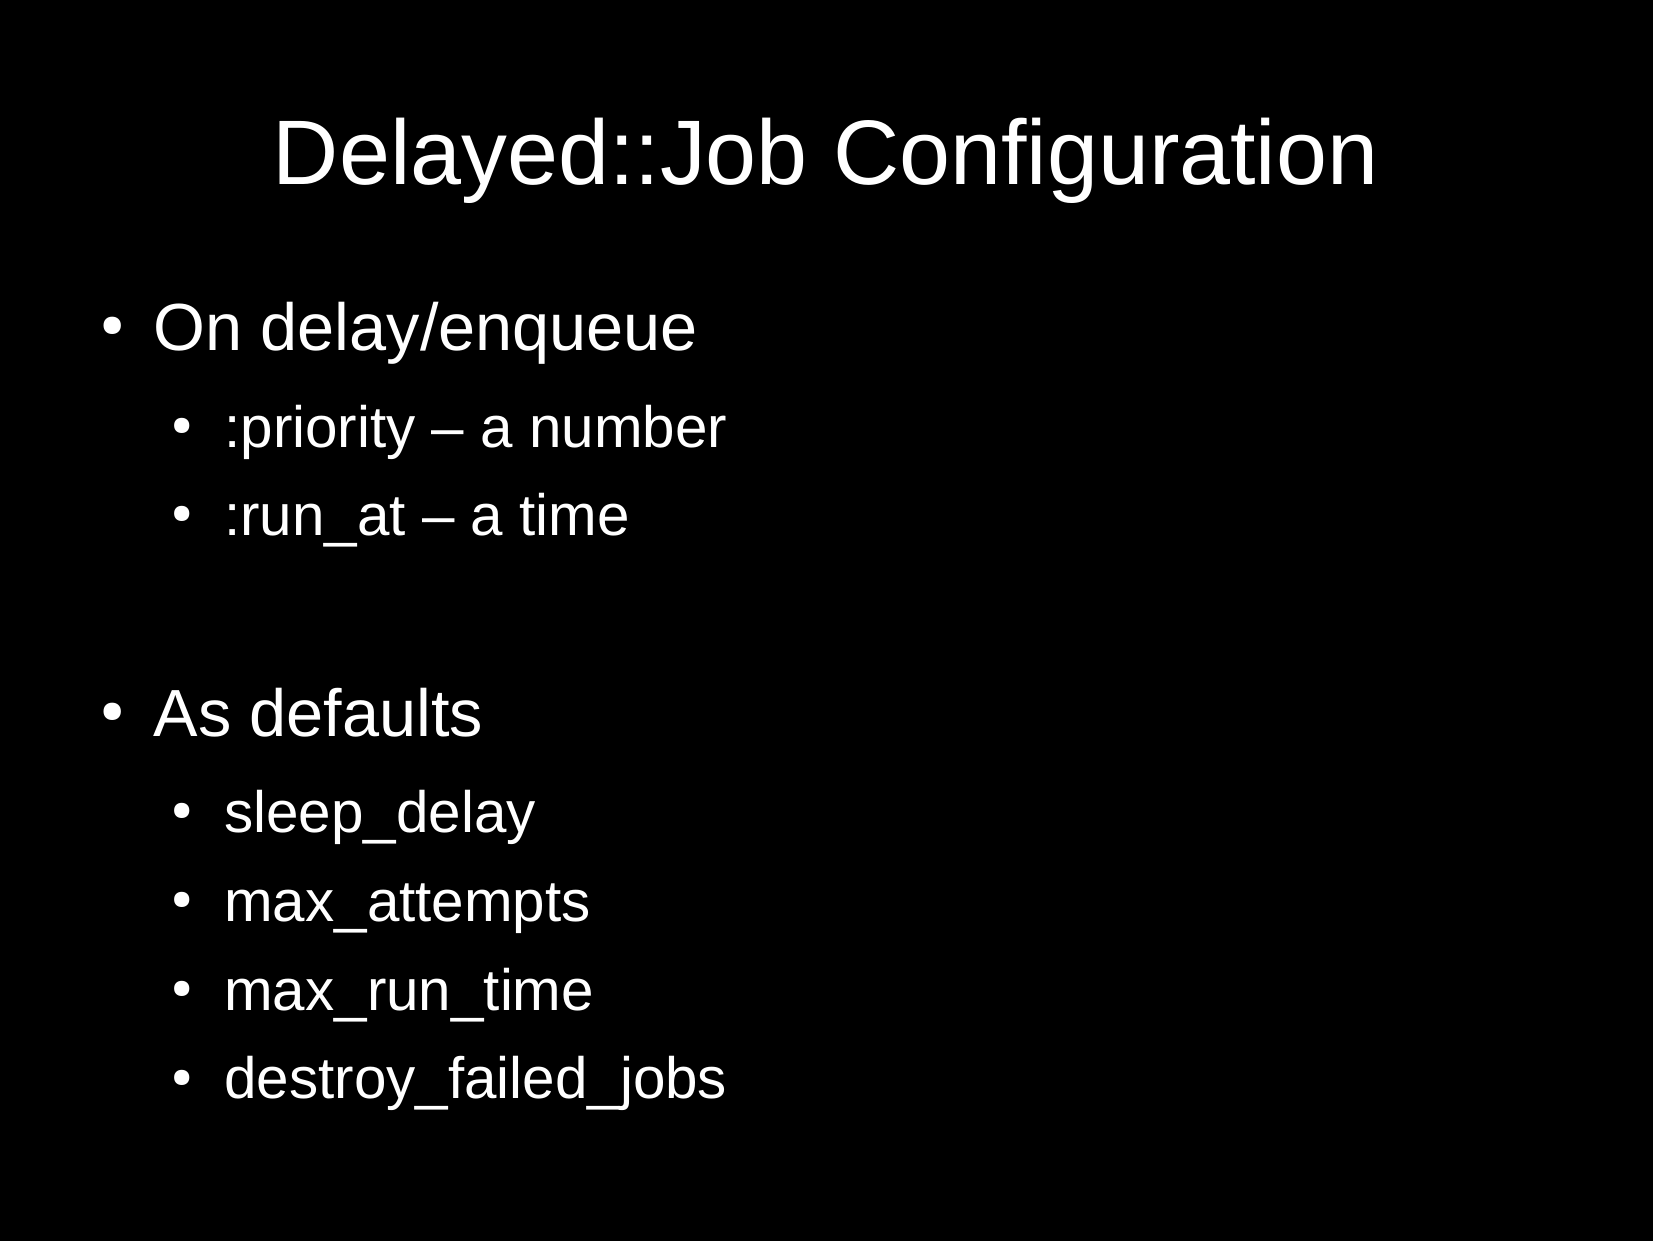

# Delayed::Job Configuration
On delay/enqueue
:priority – a number
:run_at – a time
As defaults
sleep_delay
max_attempts
max_run_time
destroy_failed_jobs